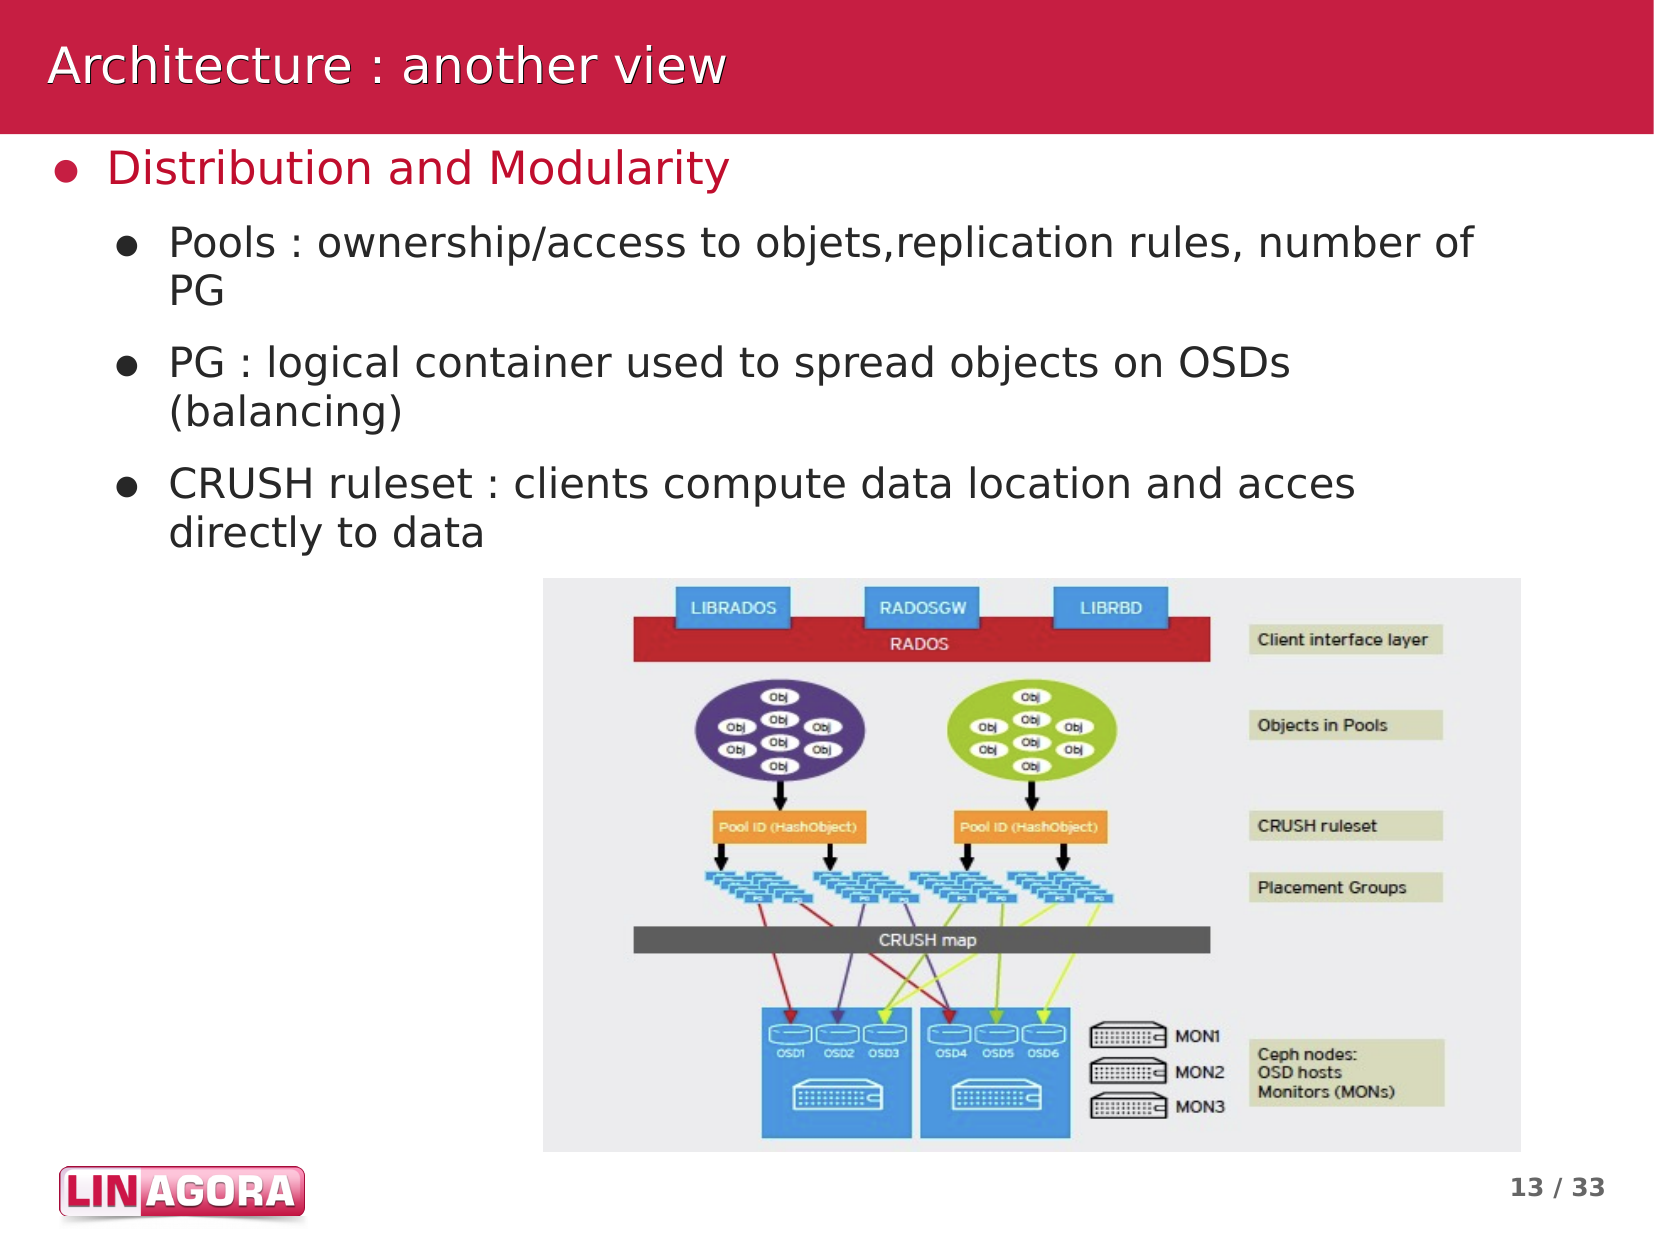

# Architecture : another view
Distribution and Modularity
Pools : ownership/access to objets,replication rules, number of PG
PG : logical container used to spread objects on OSDs (balancing)
CRUSH ruleset : clients compute data location and acces directly to data